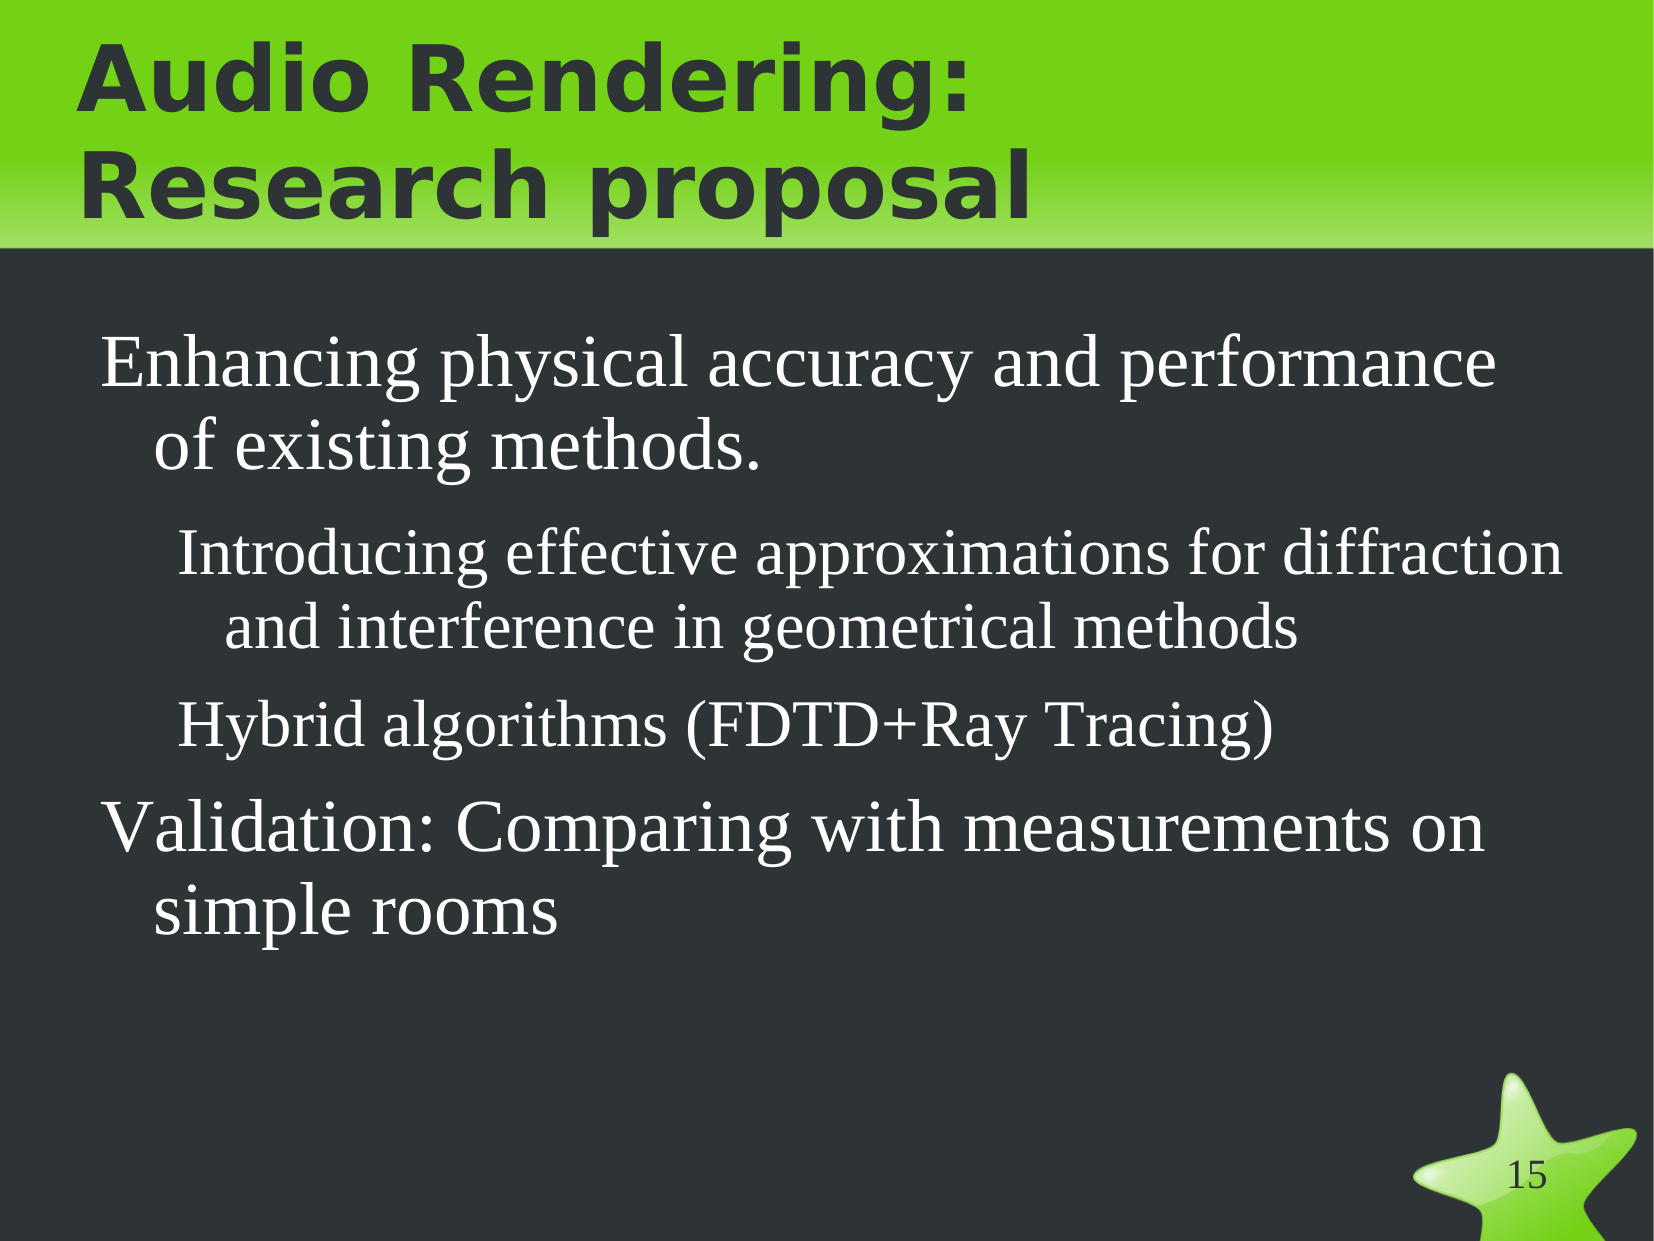

# Audio Rendering: Research proposal
Enhancing physical accuracy and performance of existing methods.
Introducing effective approximations for diffraction and interference in geometrical methods
Hybrid algorithms (FDTD+Ray Tracing)
Validation: Comparing with measurements on simple rooms
15